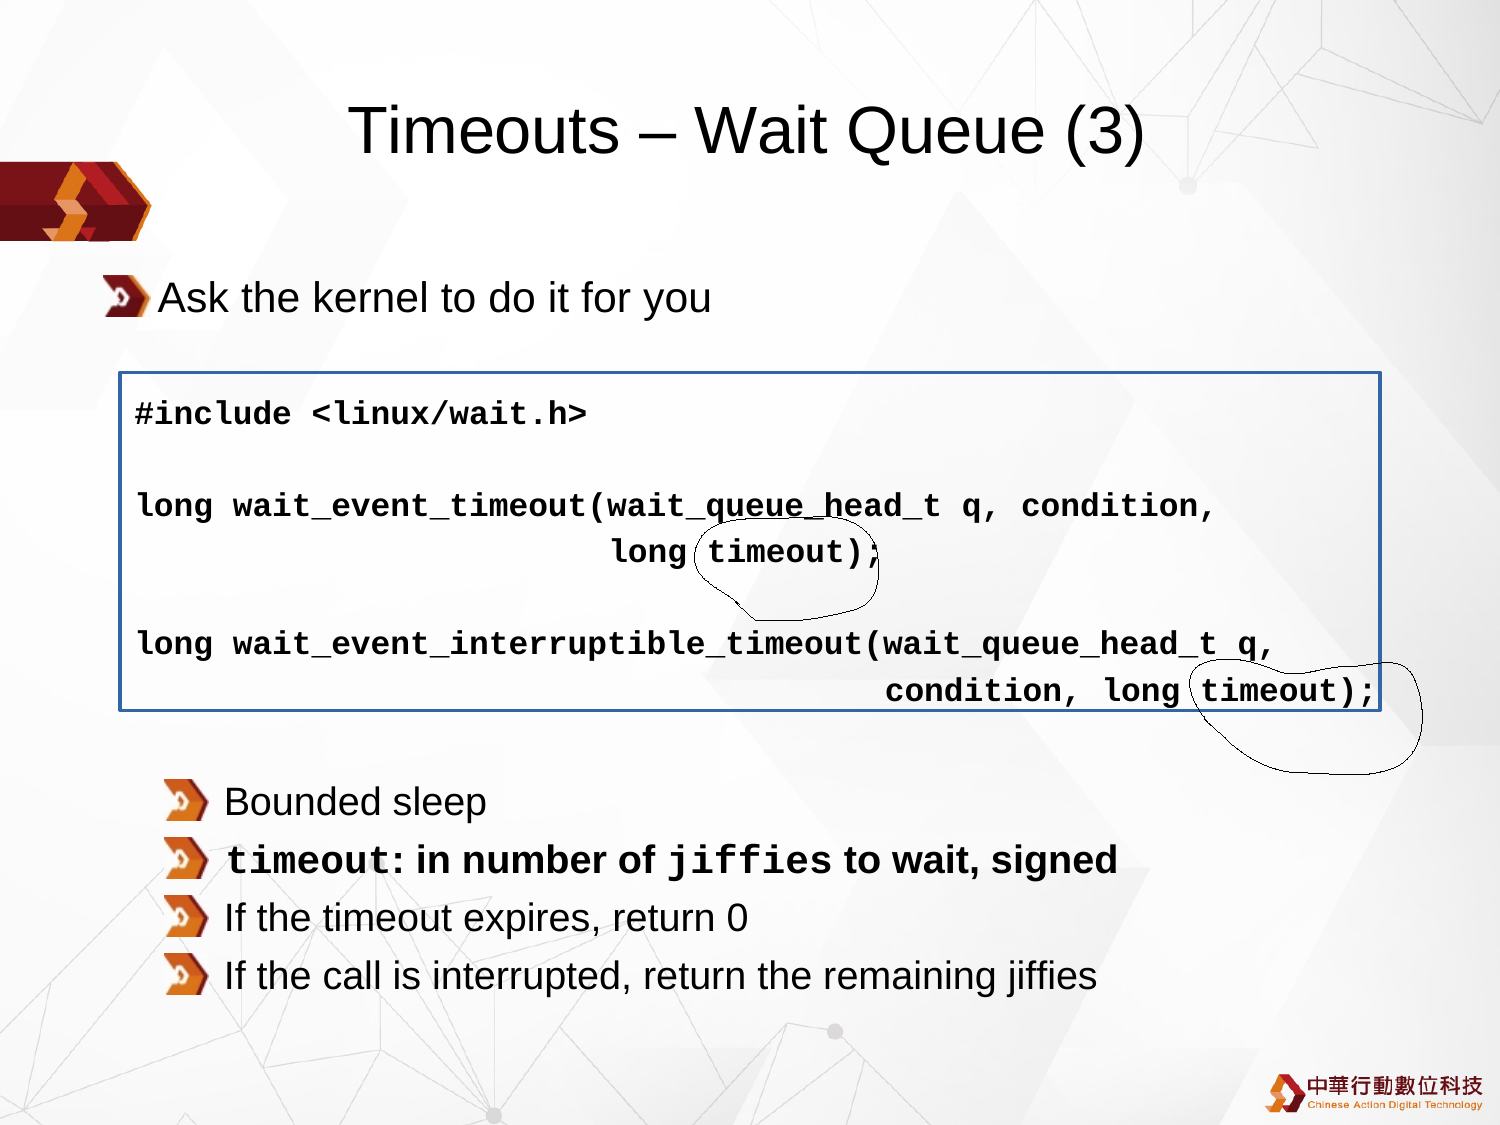

# Timeouts – Wait Queue (3)
 Ask the kernel to do it for you
#include <linux/wait.h>
long wait_event_timeout(wait_queue_head_t q, condition,
 long timeout);
long wait_event_interruptible_timeout(wait_queue_head_t q,
 condition, long timeout);
 Bounded sleep
 timeout: in number of jiffies to wait, signed
 If the timeout expires, return 0
 If the call is interrupted, return the remaining jiffies